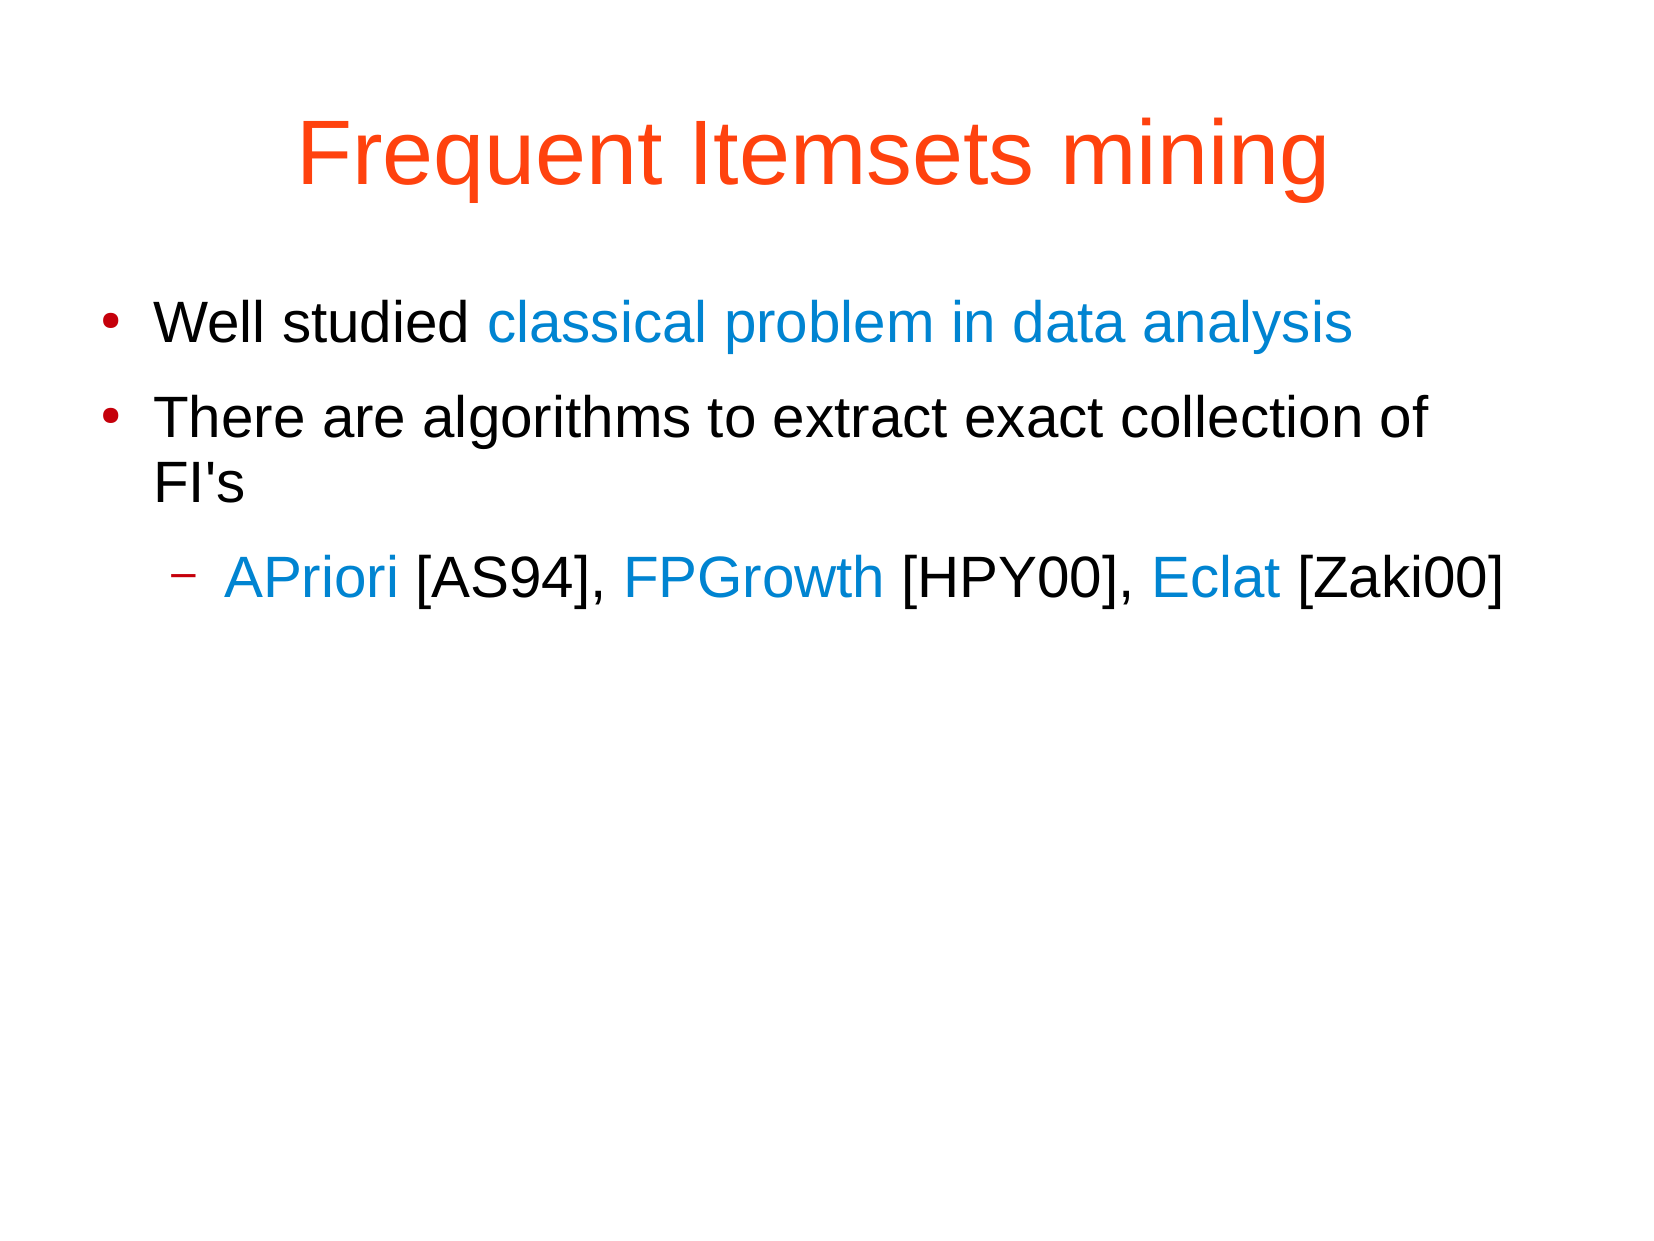

# Frequent Itemsets mining
Well studied classical problem in data analysis
There are algorithms to extract exact collection of FI's
APriori [AS94], FPGrowth [HPY00], Eclat [Zaki00]